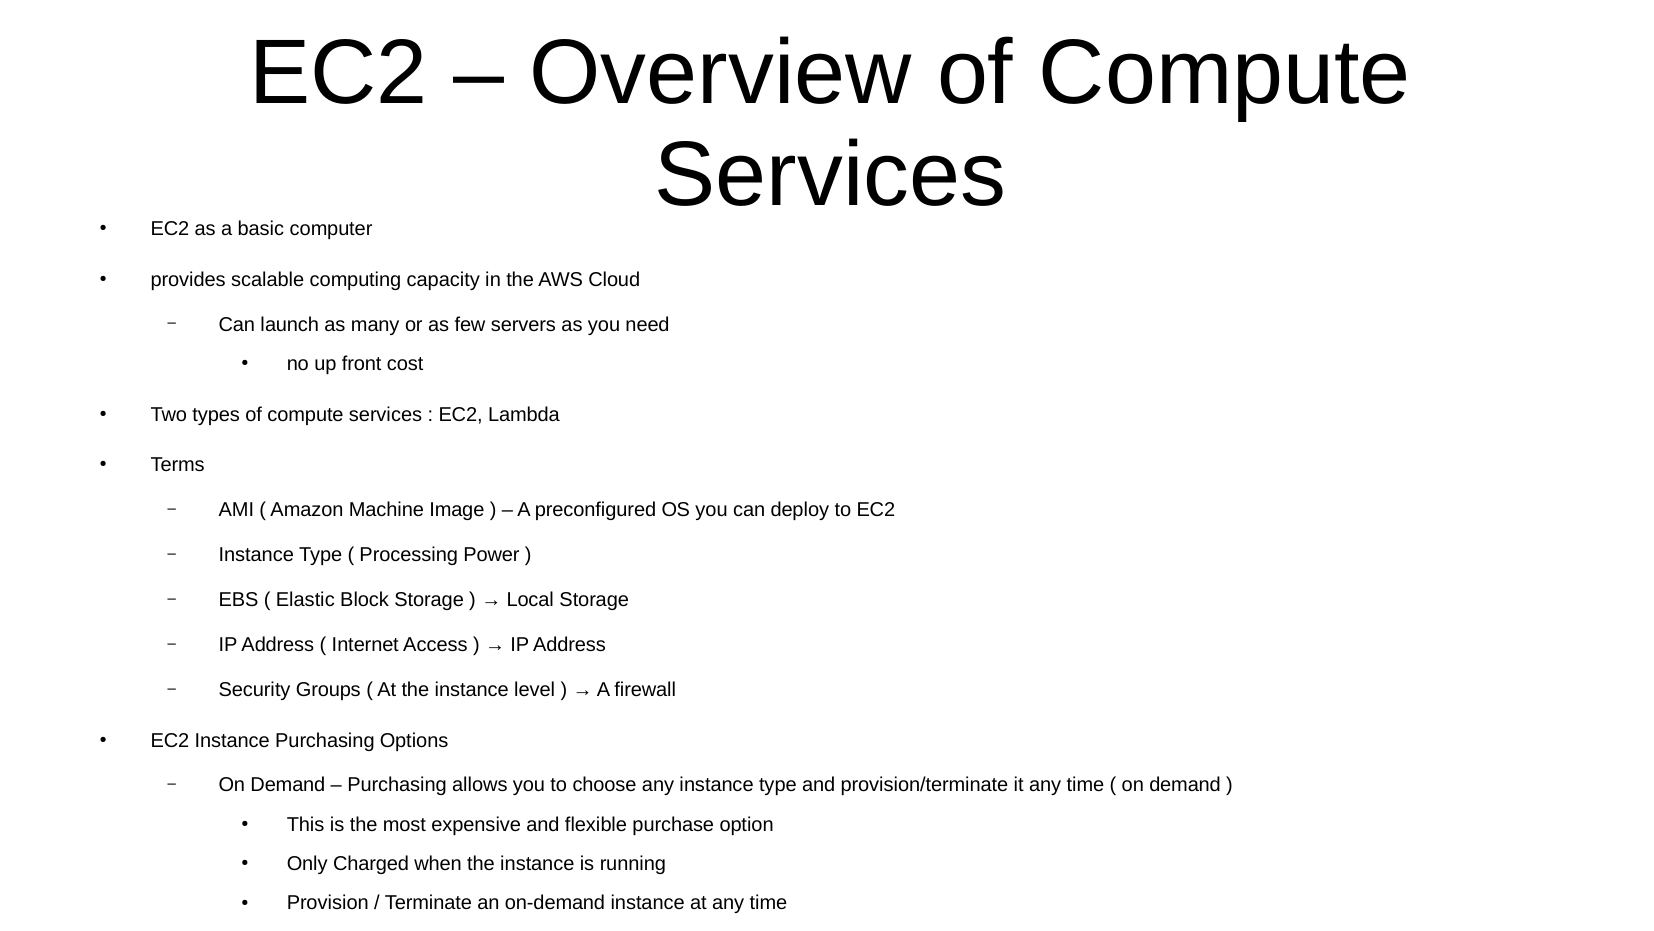

# EC2 – Overview of Compute Services
EC2 as a basic computer
provides scalable computing capacity in the AWS Cloud
Can launch as many or as few servers as you need
no up front cost
Two types of compute services : EC2, Lambda
Terms
AMI ( Amazon Machine Image ) – A preconfigured OS you can deploy to EC2
Instance Type ( Processing Power )
EBS ( Elastic Block Storage ) → Local Storage
IP Address ( Internet Access ) → IP Address
Security Groups ( At the instance level ) → A firewall
EC2 Instance Purchasing Options
On Demand – Purchasing allows you to choose any instance type and provision/terminate it any time ( on demand )
This is the most expensive and flexible purchase option
Only Charged when the instance is running
Provision / Terminate an on-demand instance at any time